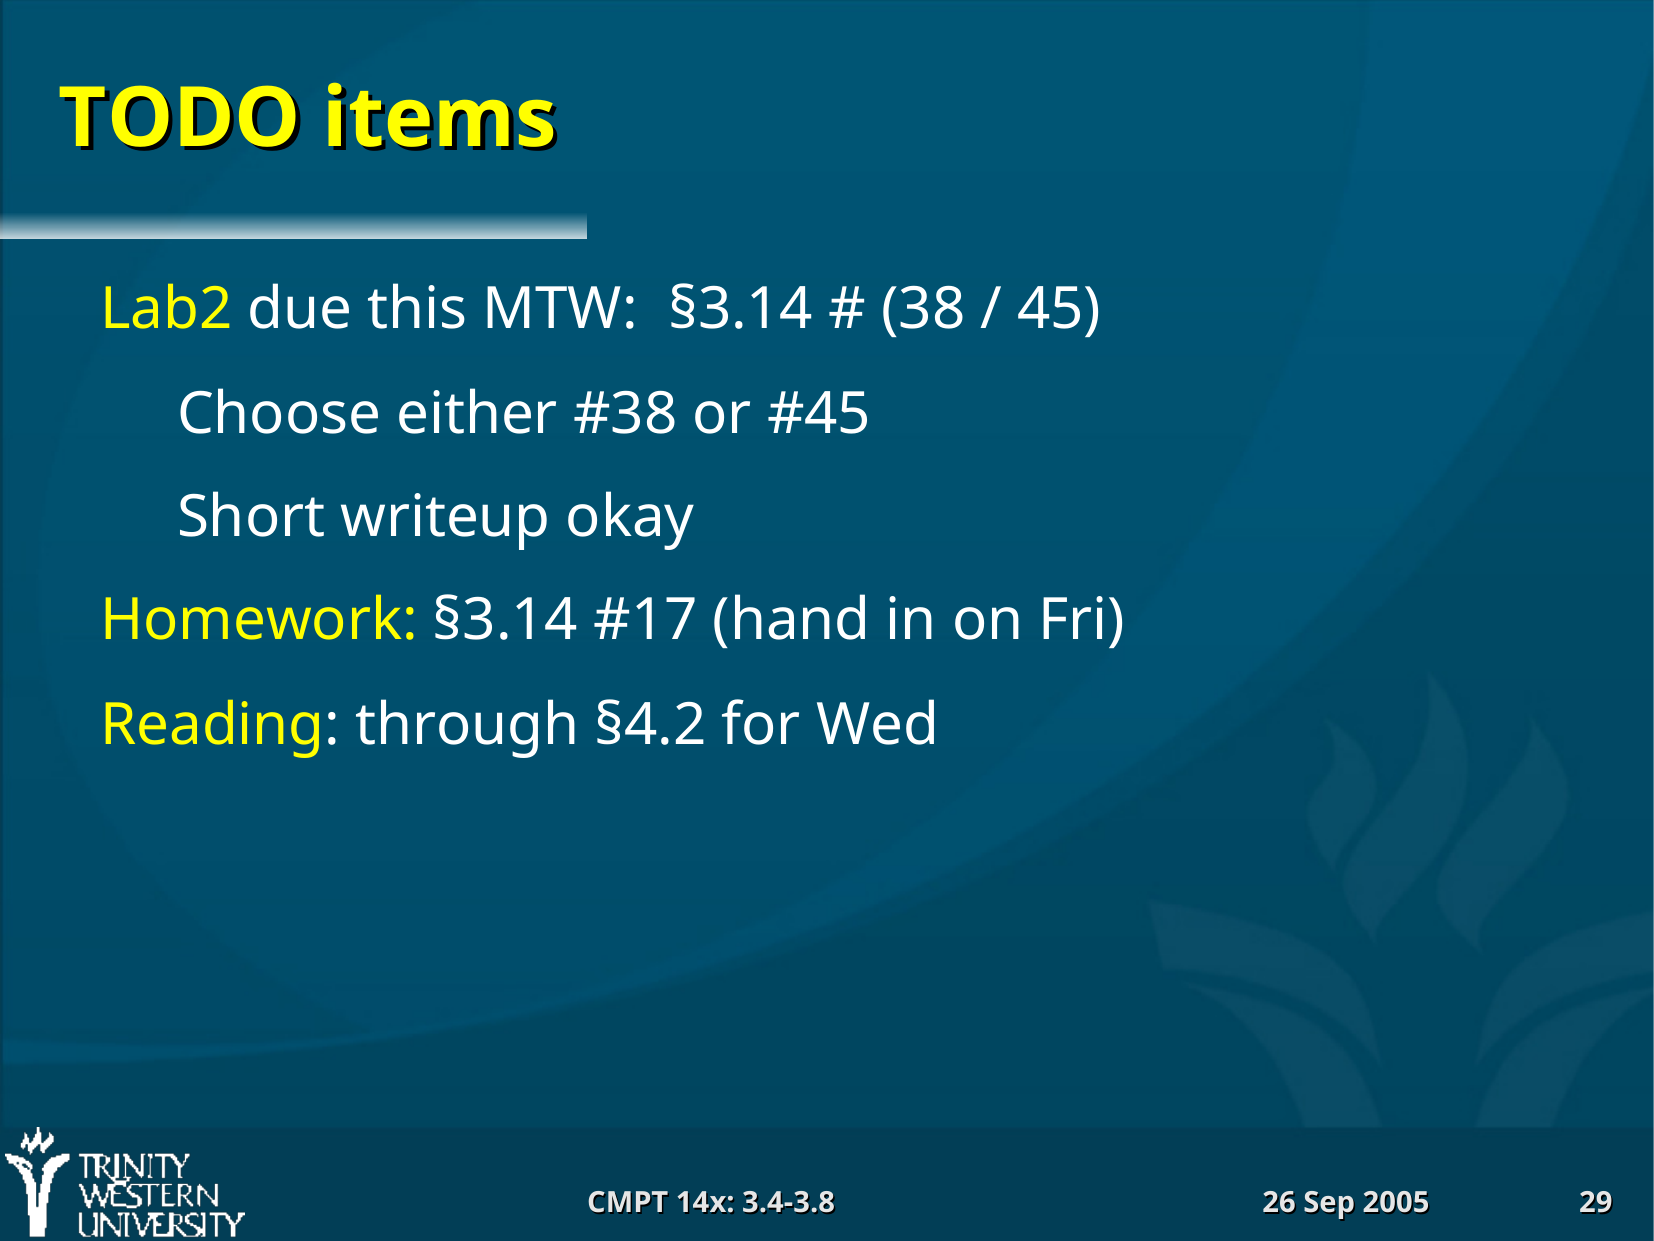

# TODO items
Lab2 due this MTW: §3.14 # (38 / 45)
Choose either #38 or #45
Short writeup okay
Homework: §3.14 #17 (hand in on Fri)
Reading: through §4.2 for Wed
CMPT 14x: 3.4-3.8
26 Sep 2005
29